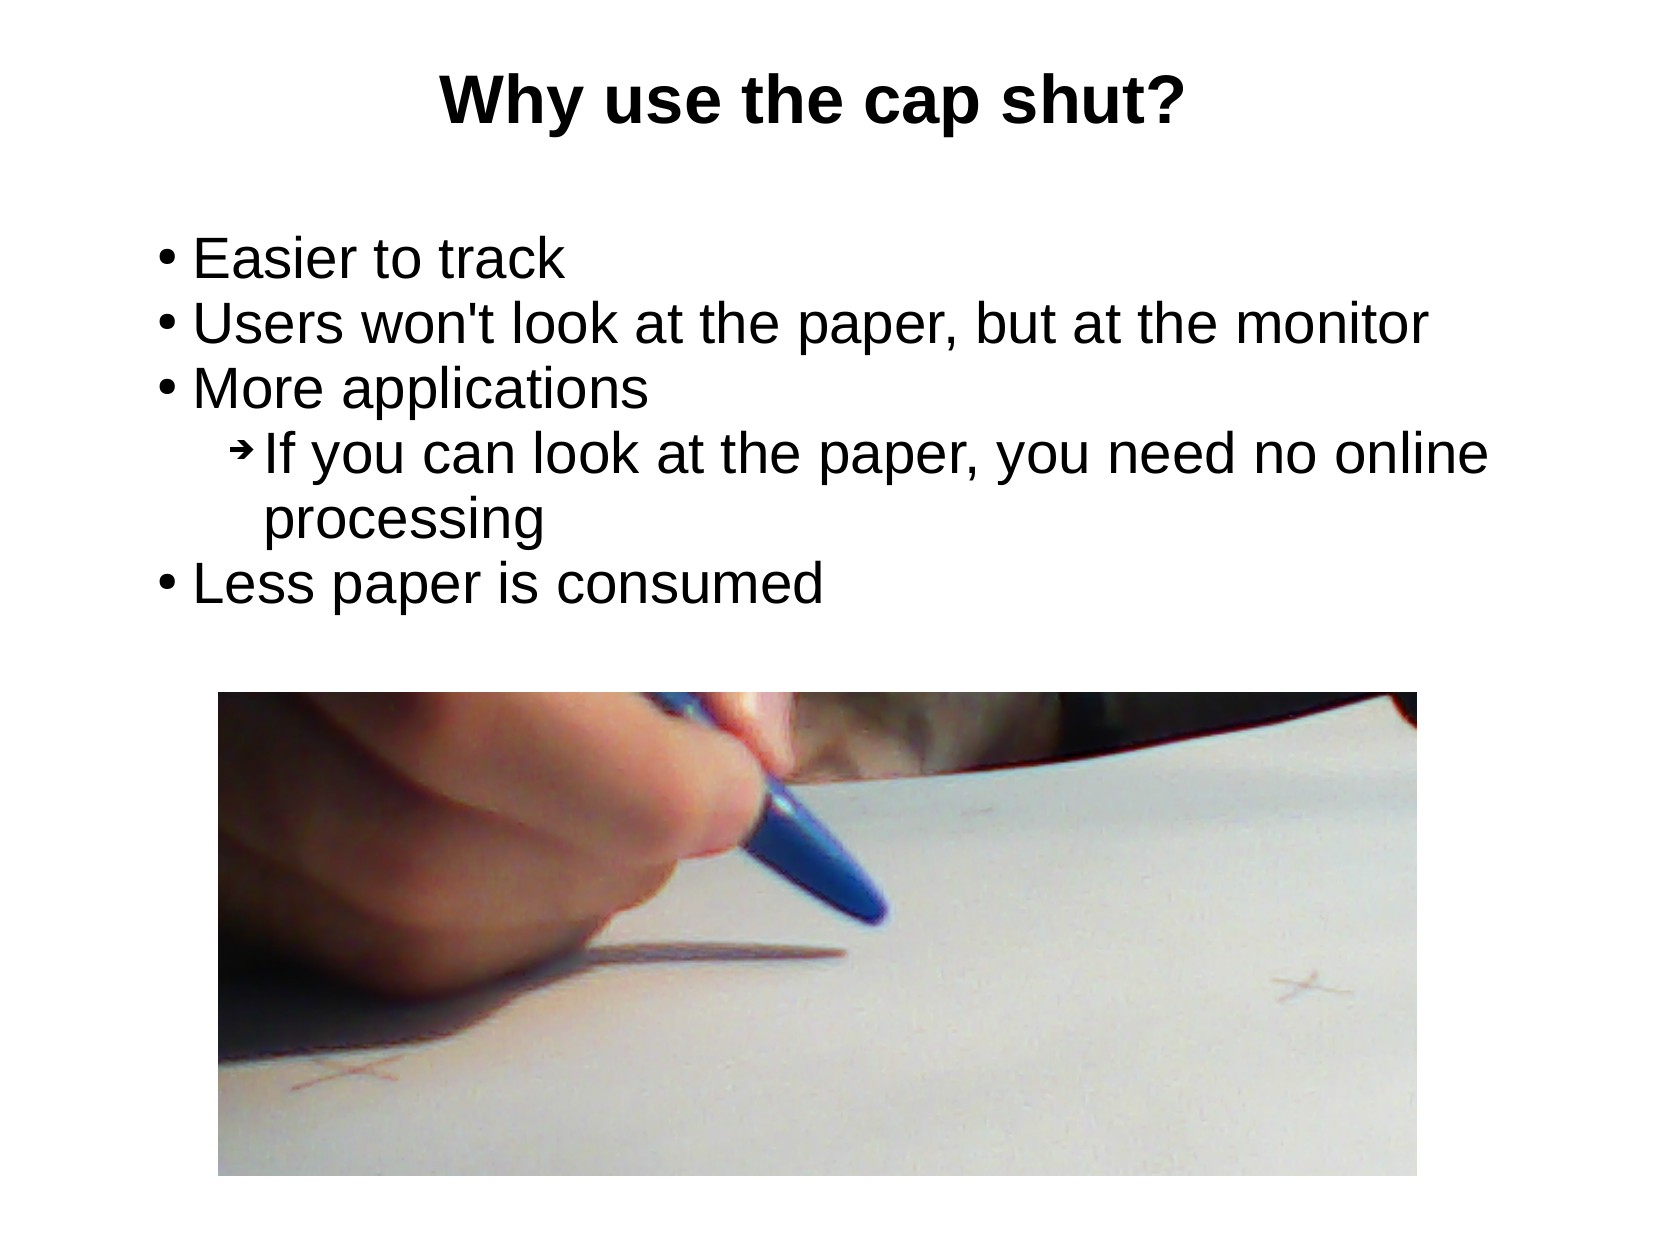

Why use the cap shut?
Easier to track
Users won't look at the paper, but at the monitor
More applications
If you can look at the paper, you need no online processing
Less paper is consumed